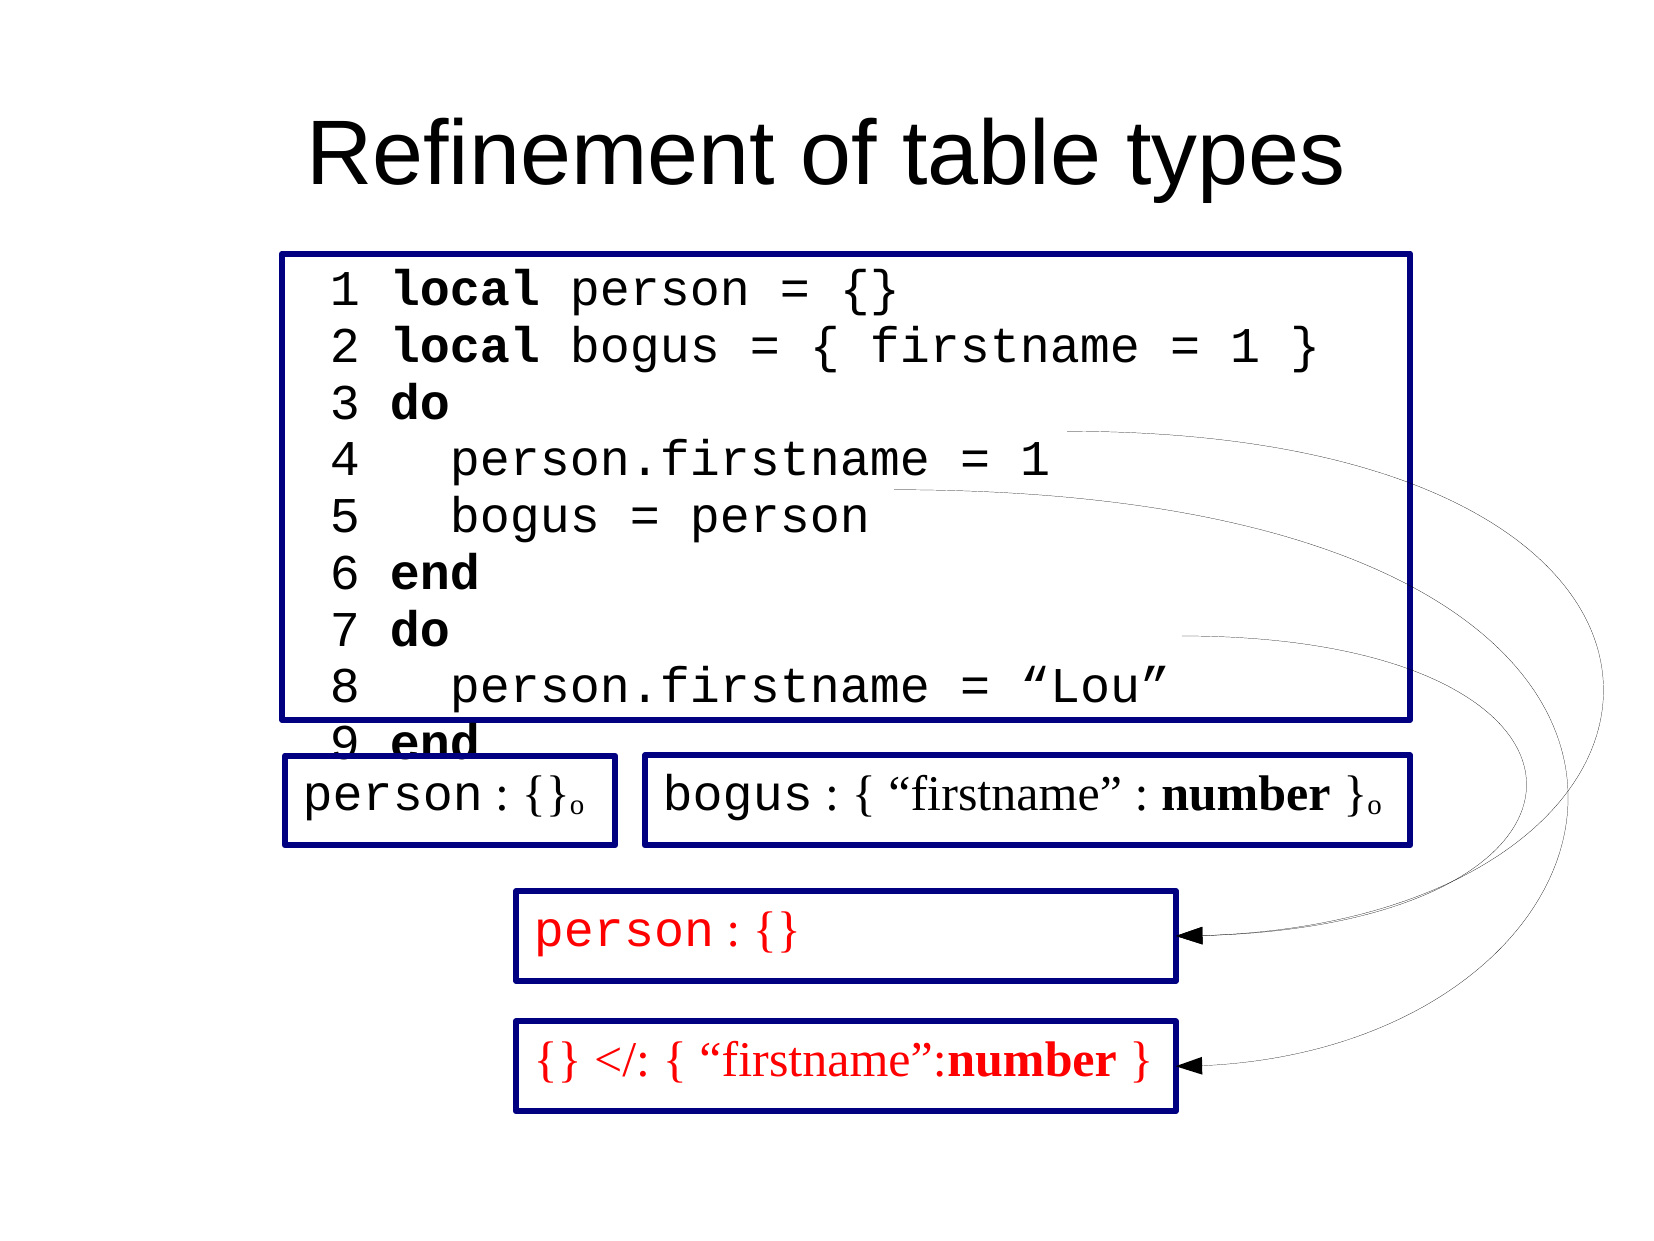

# Refinement of table types
 1 local person = {}
 2 local bogus = { firstname = 1 }
 3 do
 4 person.firstname = 1
 5 bogus = person
 6 end
 7 do
 8 person.firstname = “Lou”
 9 end
bogus : { “firstname” : number }o
person : {}o
person : {}
{} </: { “firstname”:number }